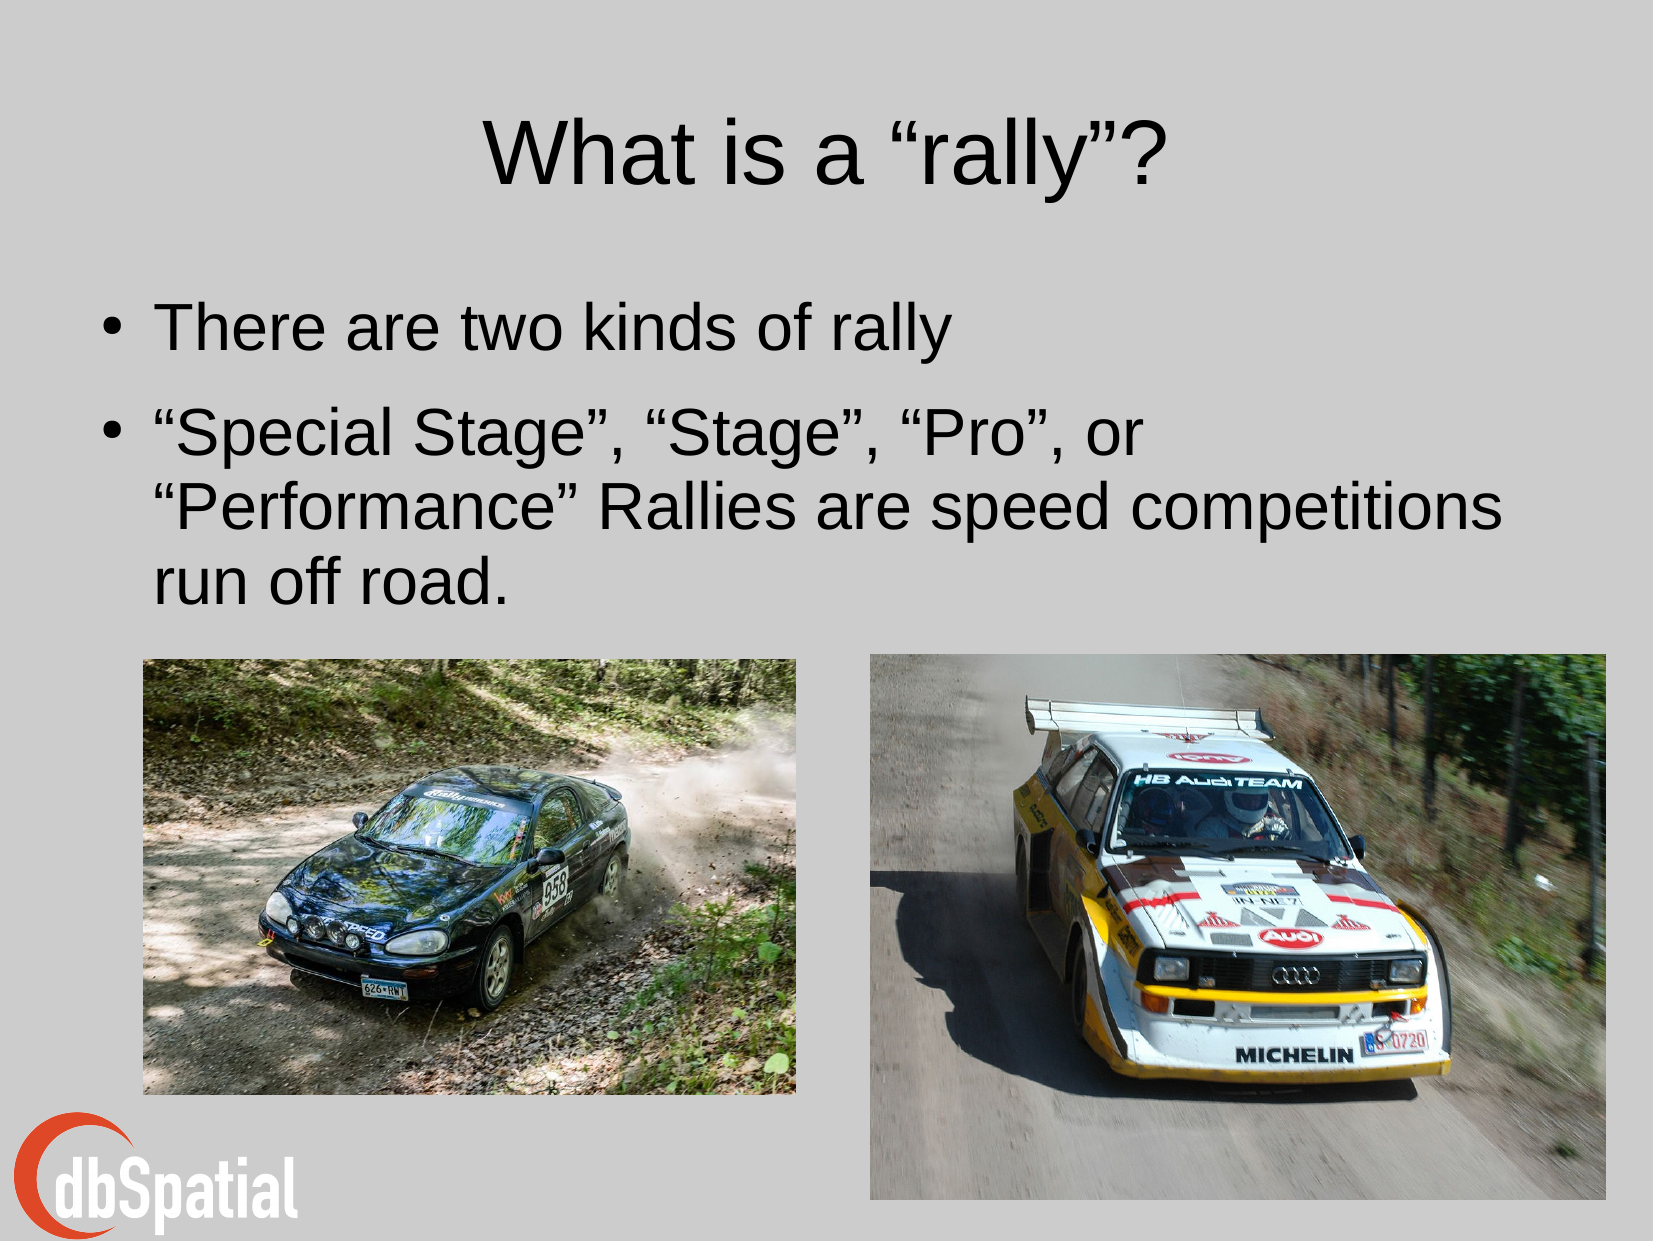

# What is a “rally”?
There are two kinds of rally
“Special Stage”, “Stage”, “Pro”, or “Performance” Rallies are speed competitions run off road.